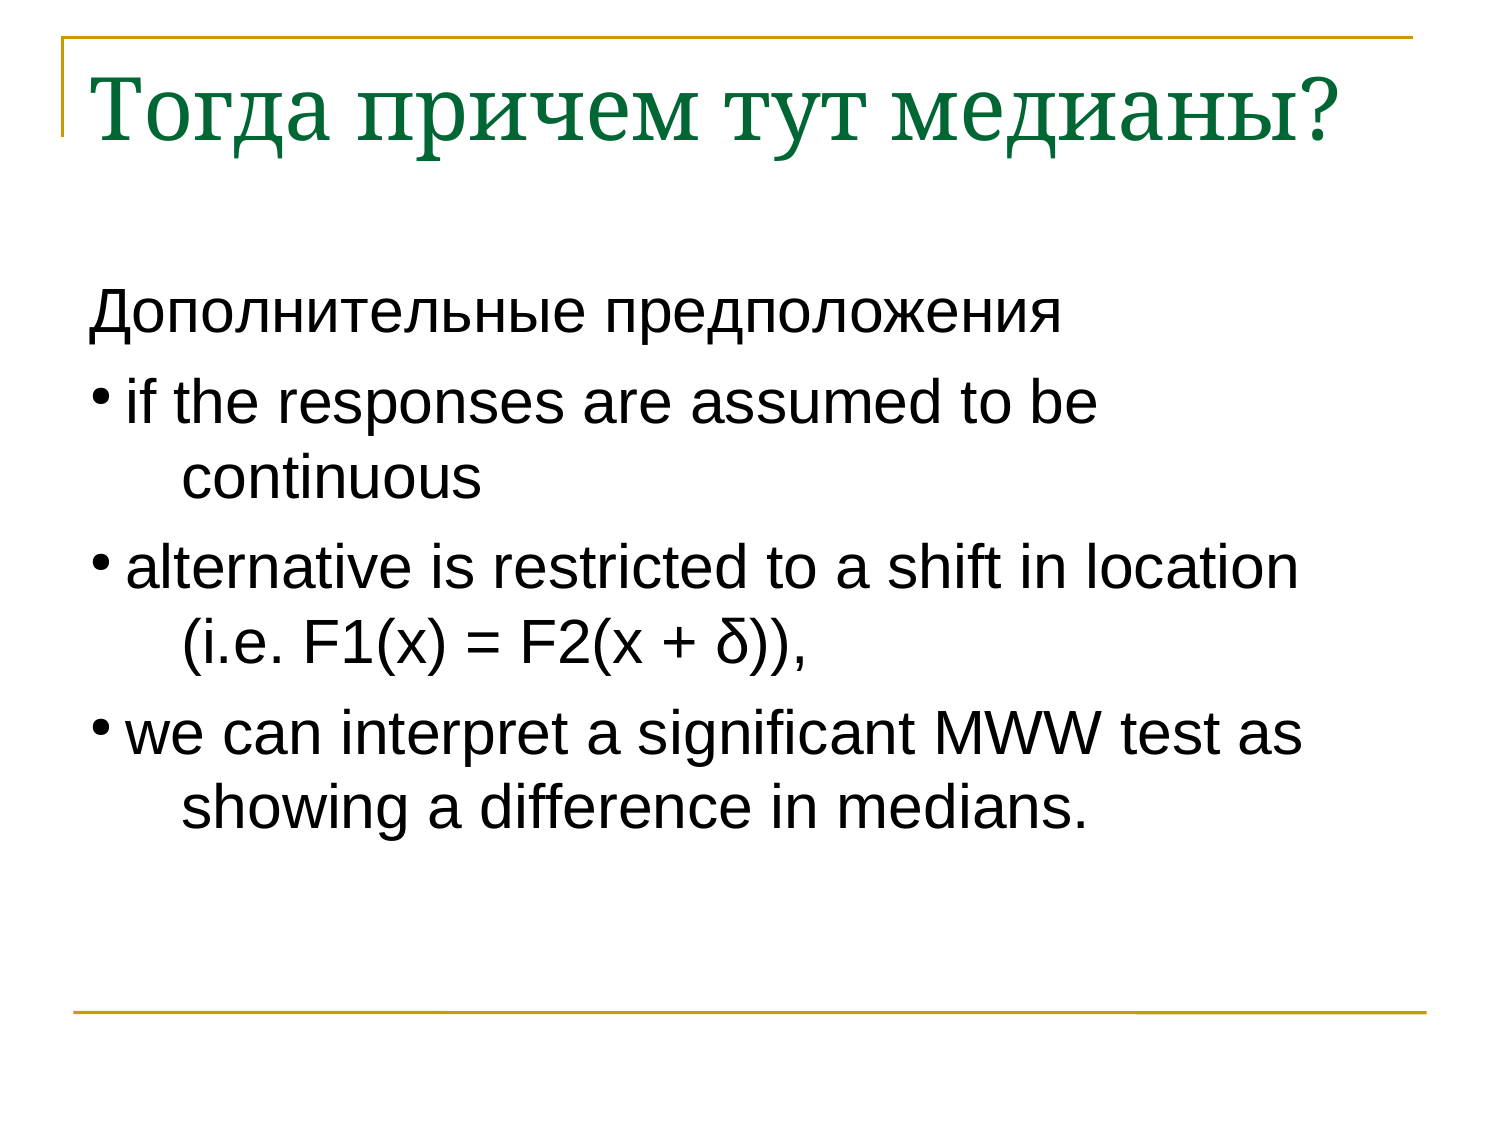

# Тогда причем тут медианы?
Дополнительные предположения
if the responses are assumed to be continuous
alternative is restricted to a shift in location (i.e. F1(x) = F2(x + δ)),
we can interpret a significant MWW test as showing a difference in medians.